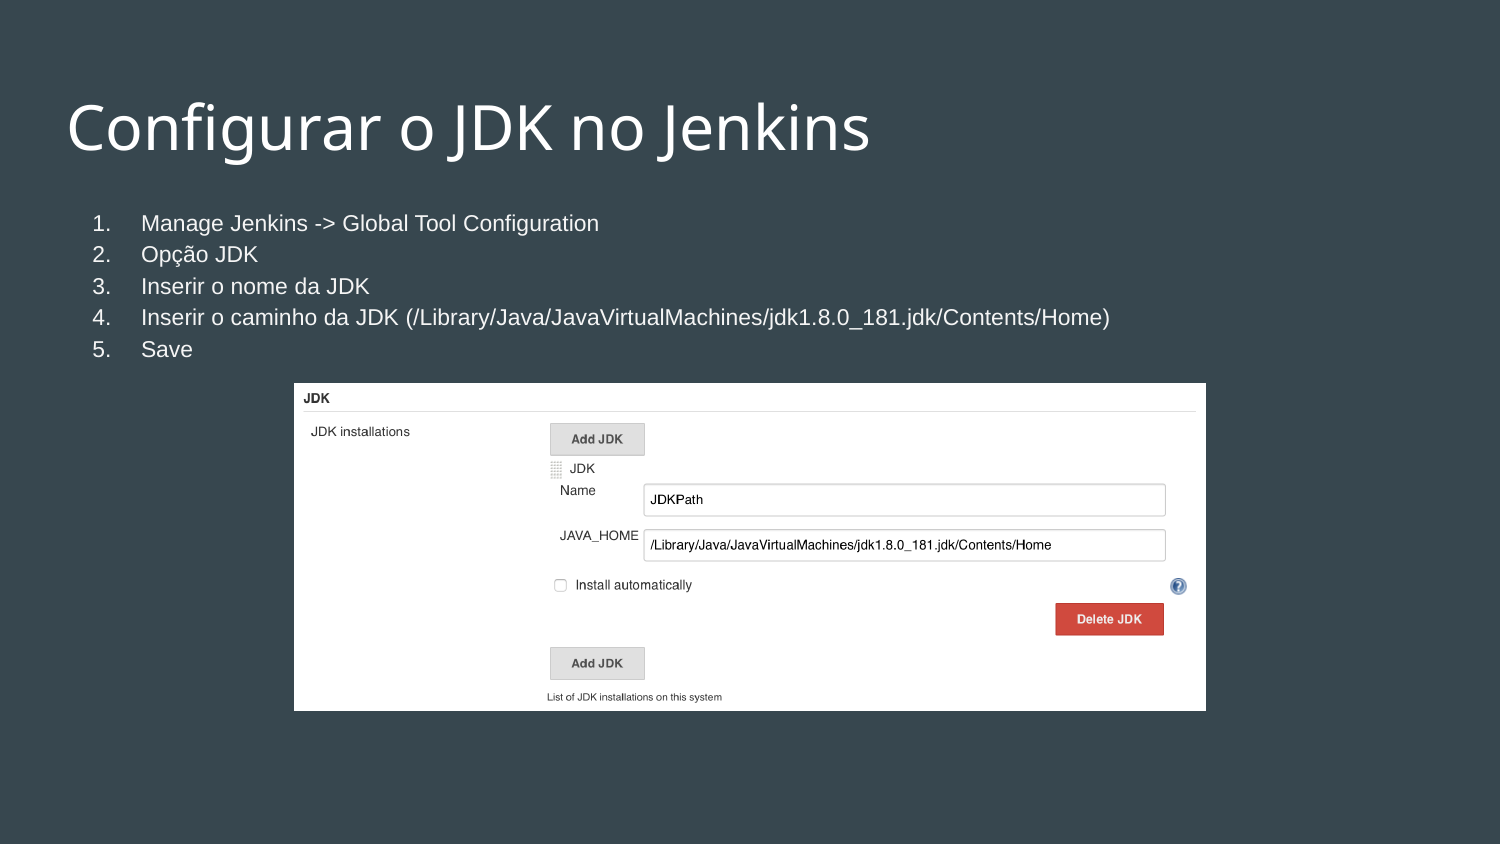

# Configurar o JDK no Jenkins
Manage Jenkins -> Global Tool Configuration
Opção JDK
Inserir o nome da JDK
Inserir o caminho da JDK (/Library/Java/JavaVirtualMachines/jdk1.8.0_181.jdk/Contents/Home)
Save